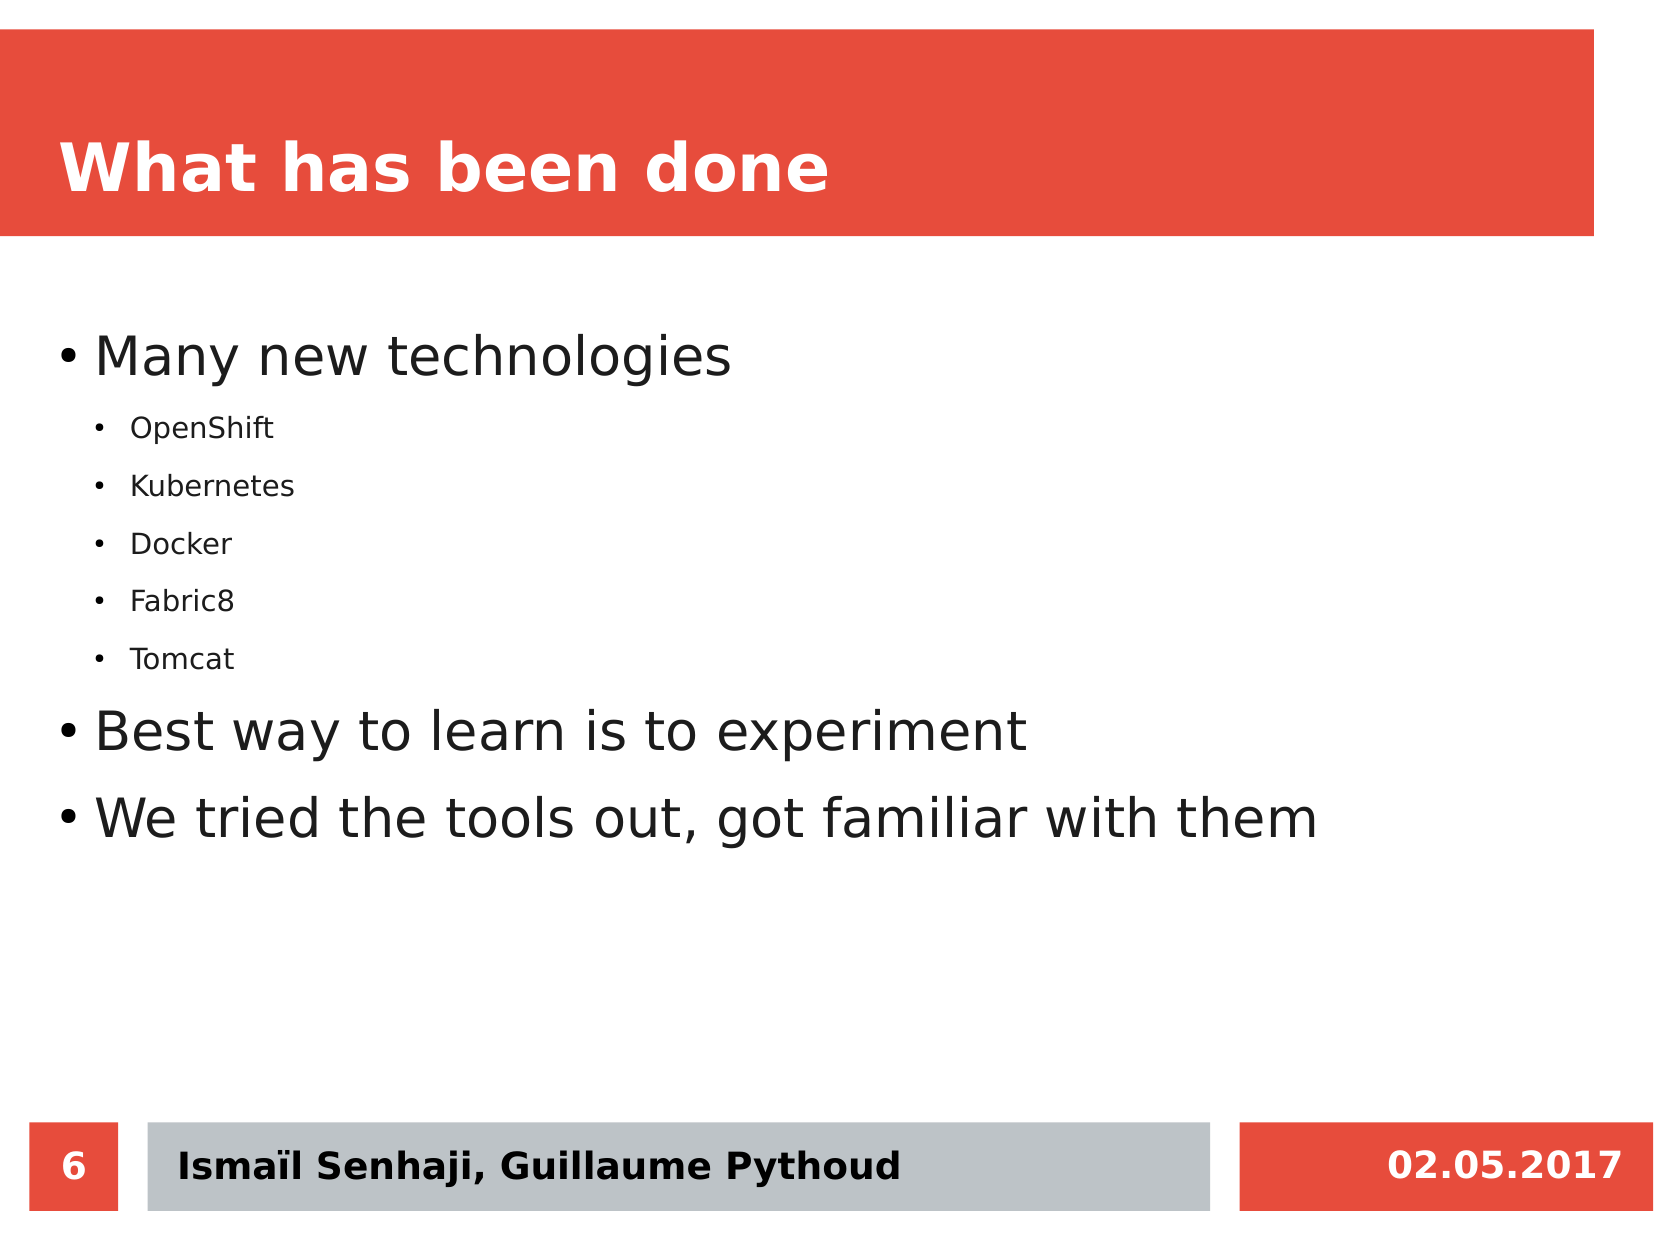

# What has been done
Many new technologies
OpenShift
Kubernetes
Docker
Fabric8
Tomcat
Best way to learn is to experiment
We tried the tools out, got familiar with them
6
Ismaïl Senhaji, Guillaume Pythoud
02.05.2017